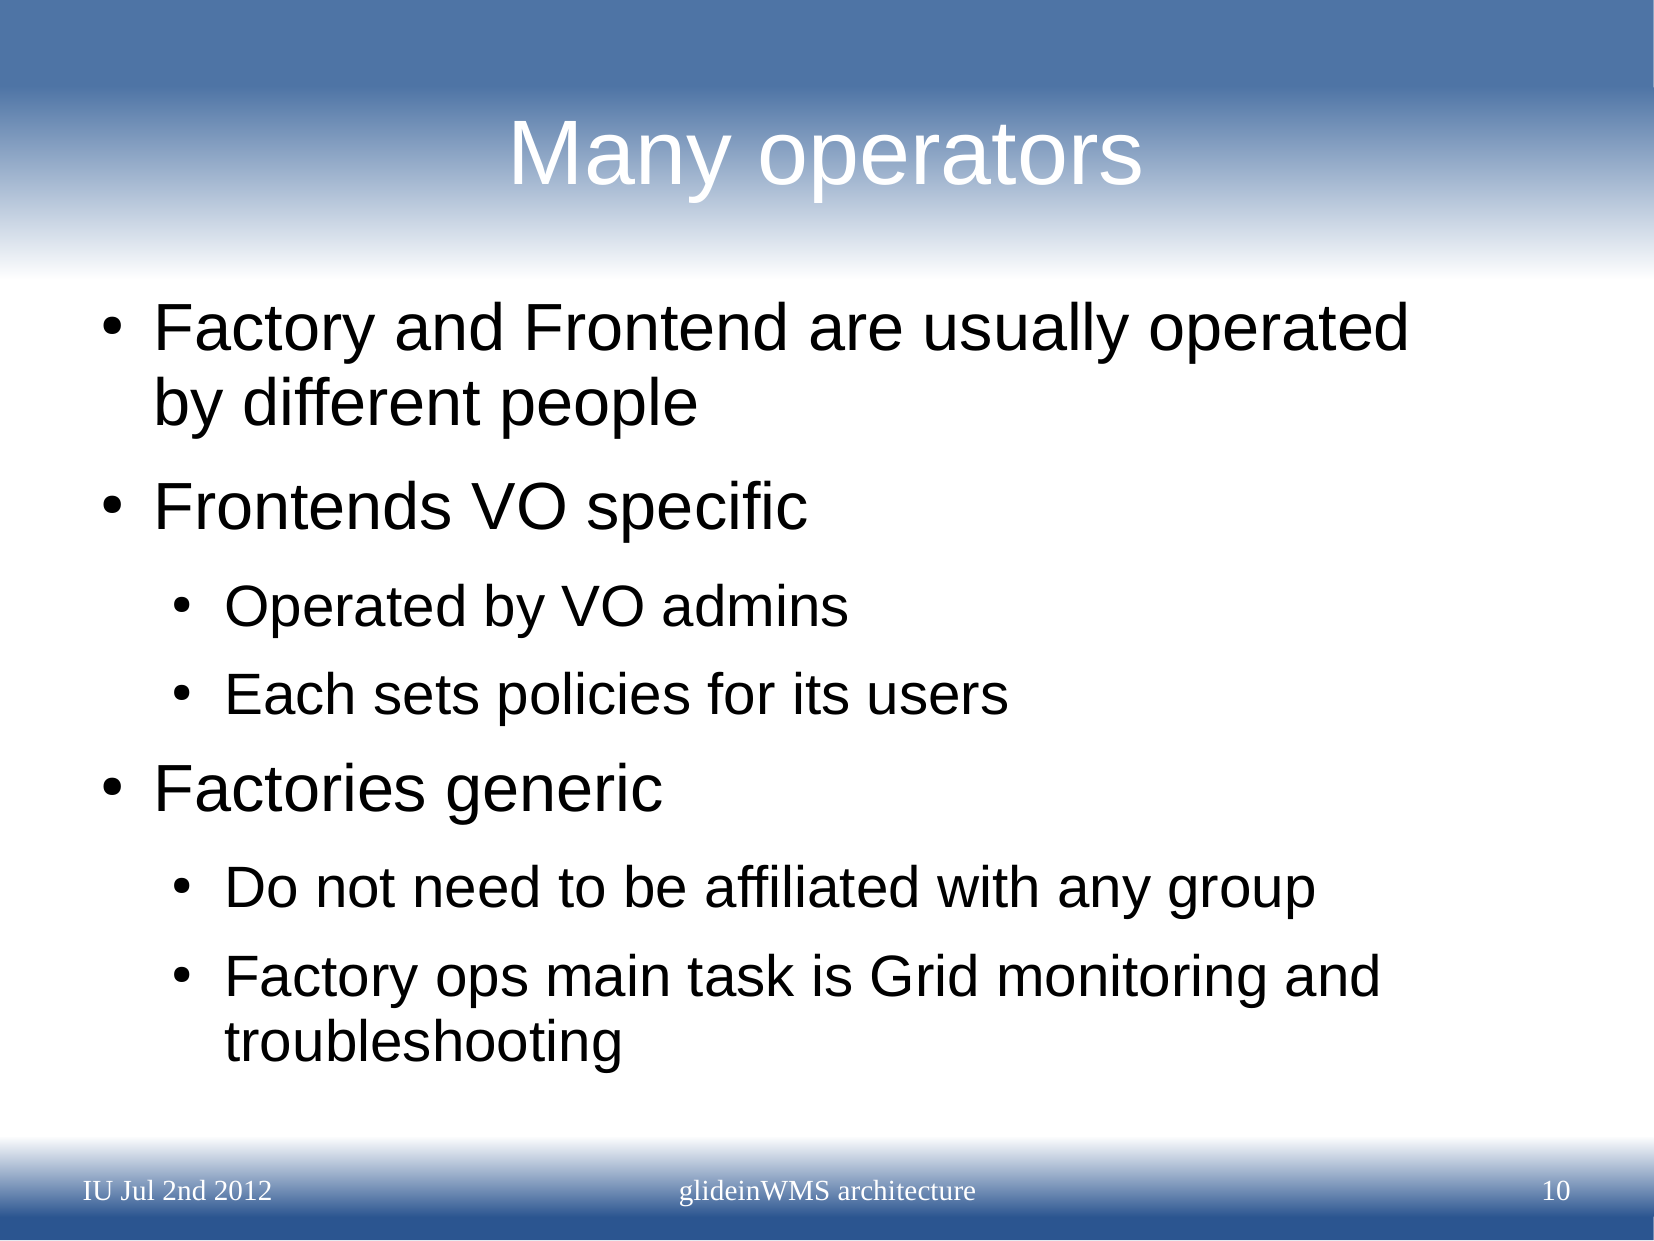

# Many operators
Factory and Frontend are usually operated
by different people
Frontends VO specific
Operated by VO admins
Each sets policies for its users
Factories generic
Do not need to be affiliated with any group
Factory ops main task is Grid monitoring and troubleshooting
IU Jul 2nd 2012
glideinWMS architecture
10